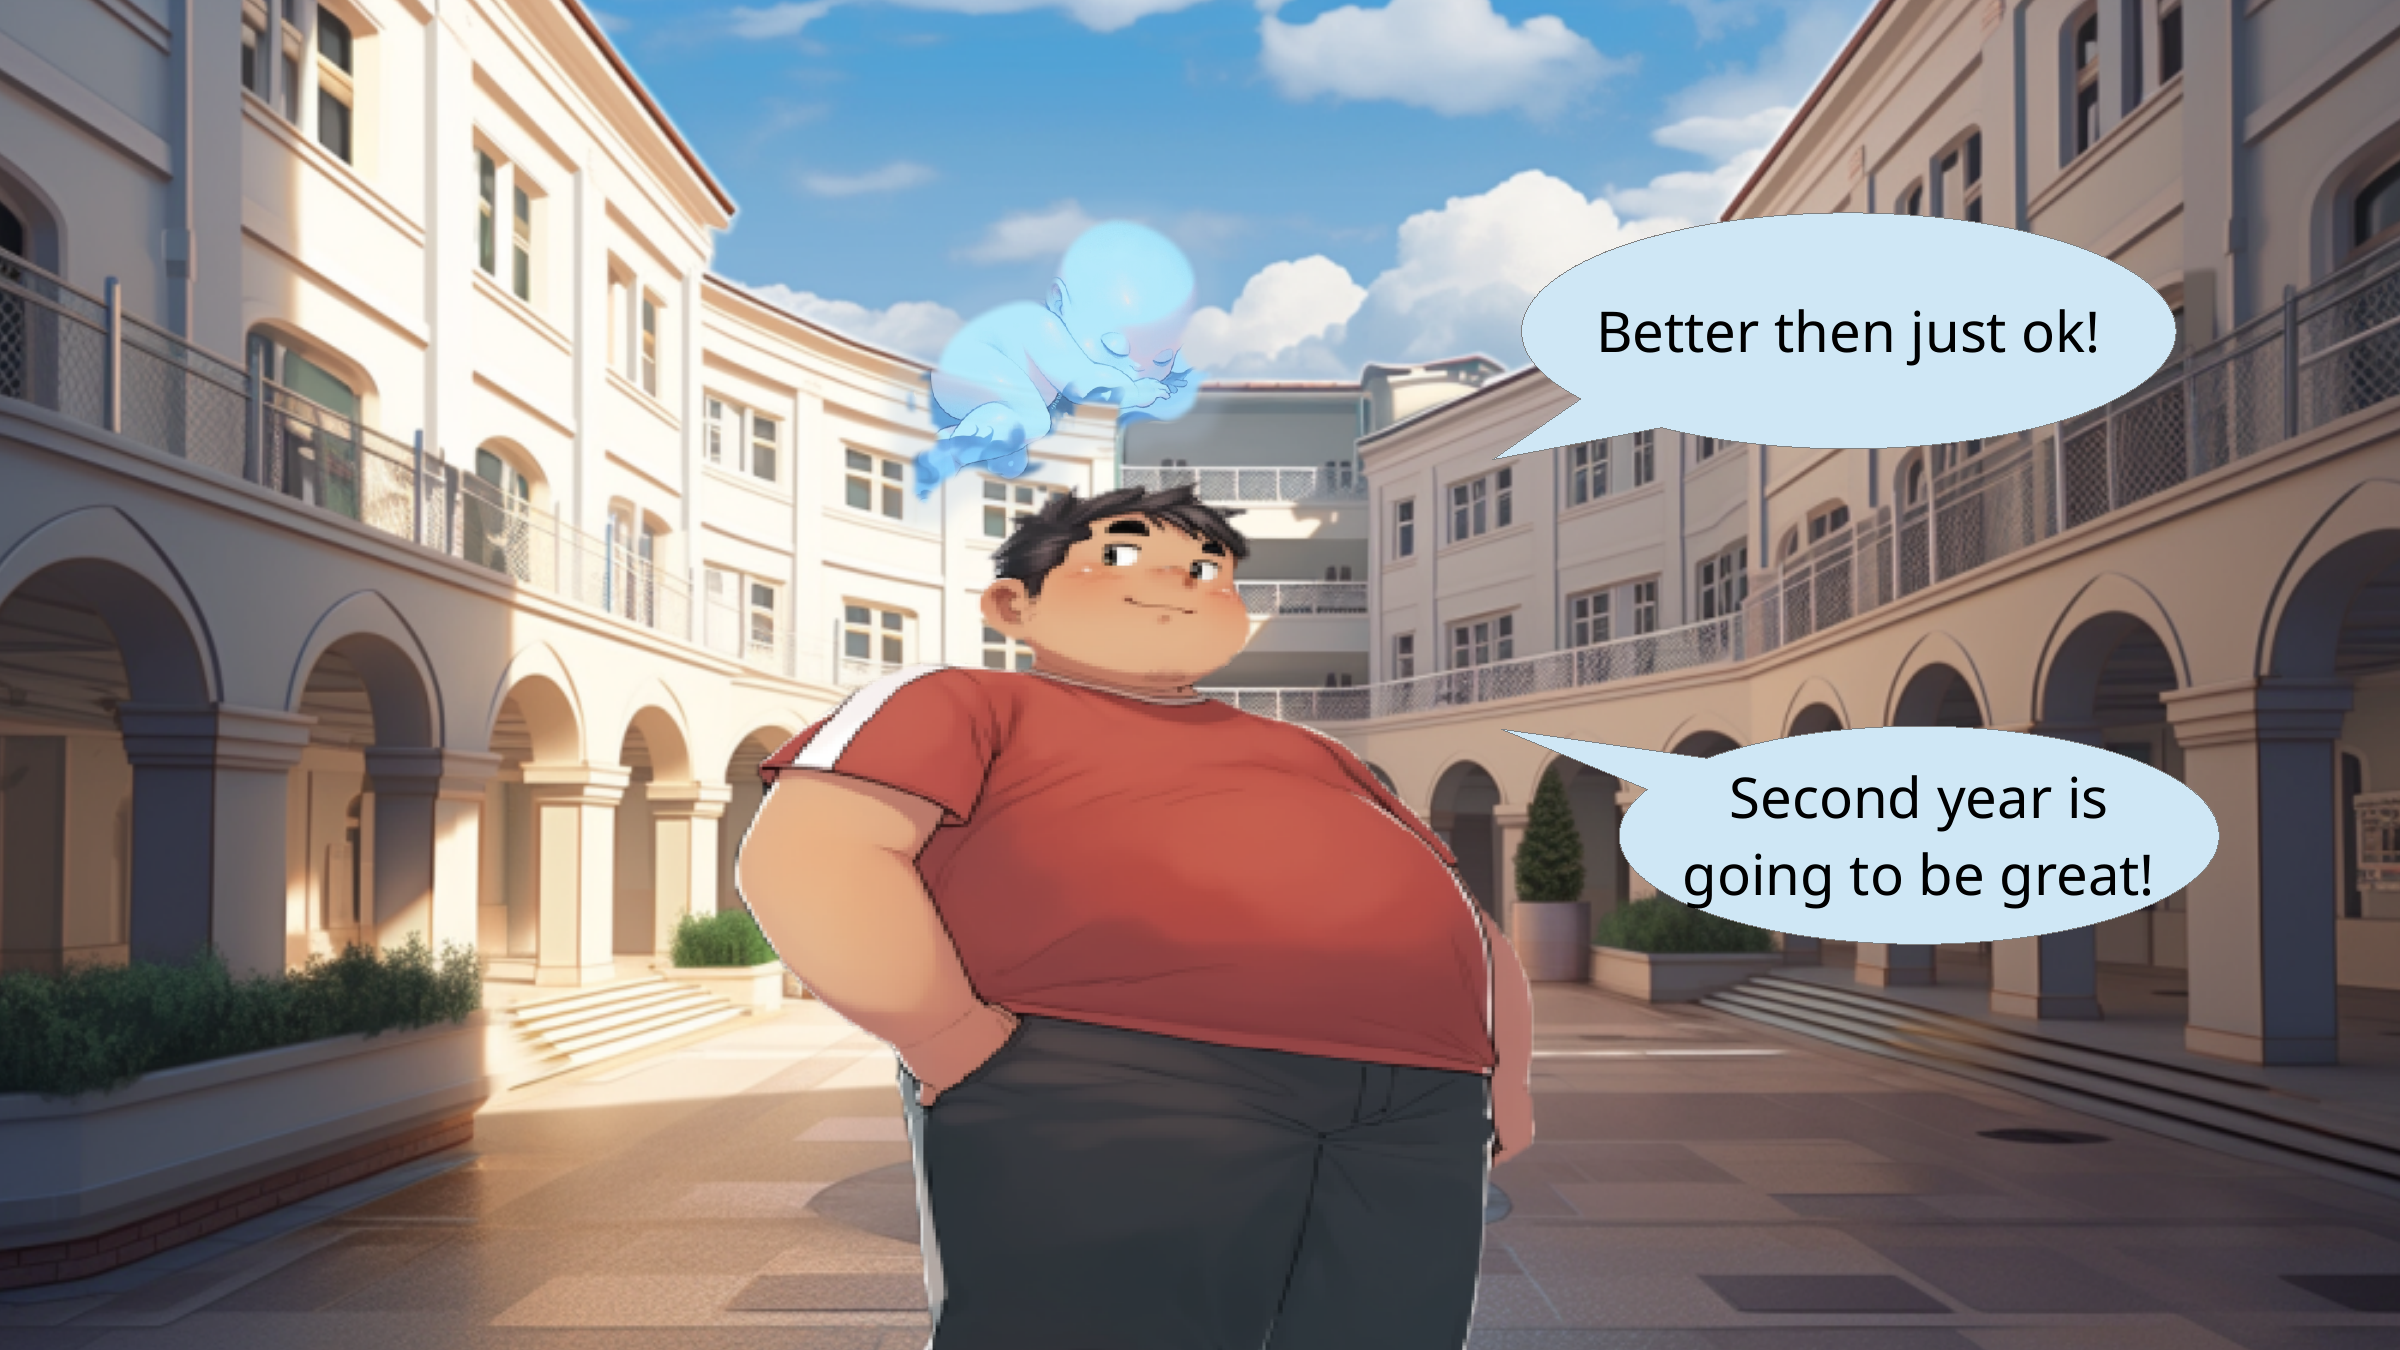

Better then just ok!
Second year is
going to be great!